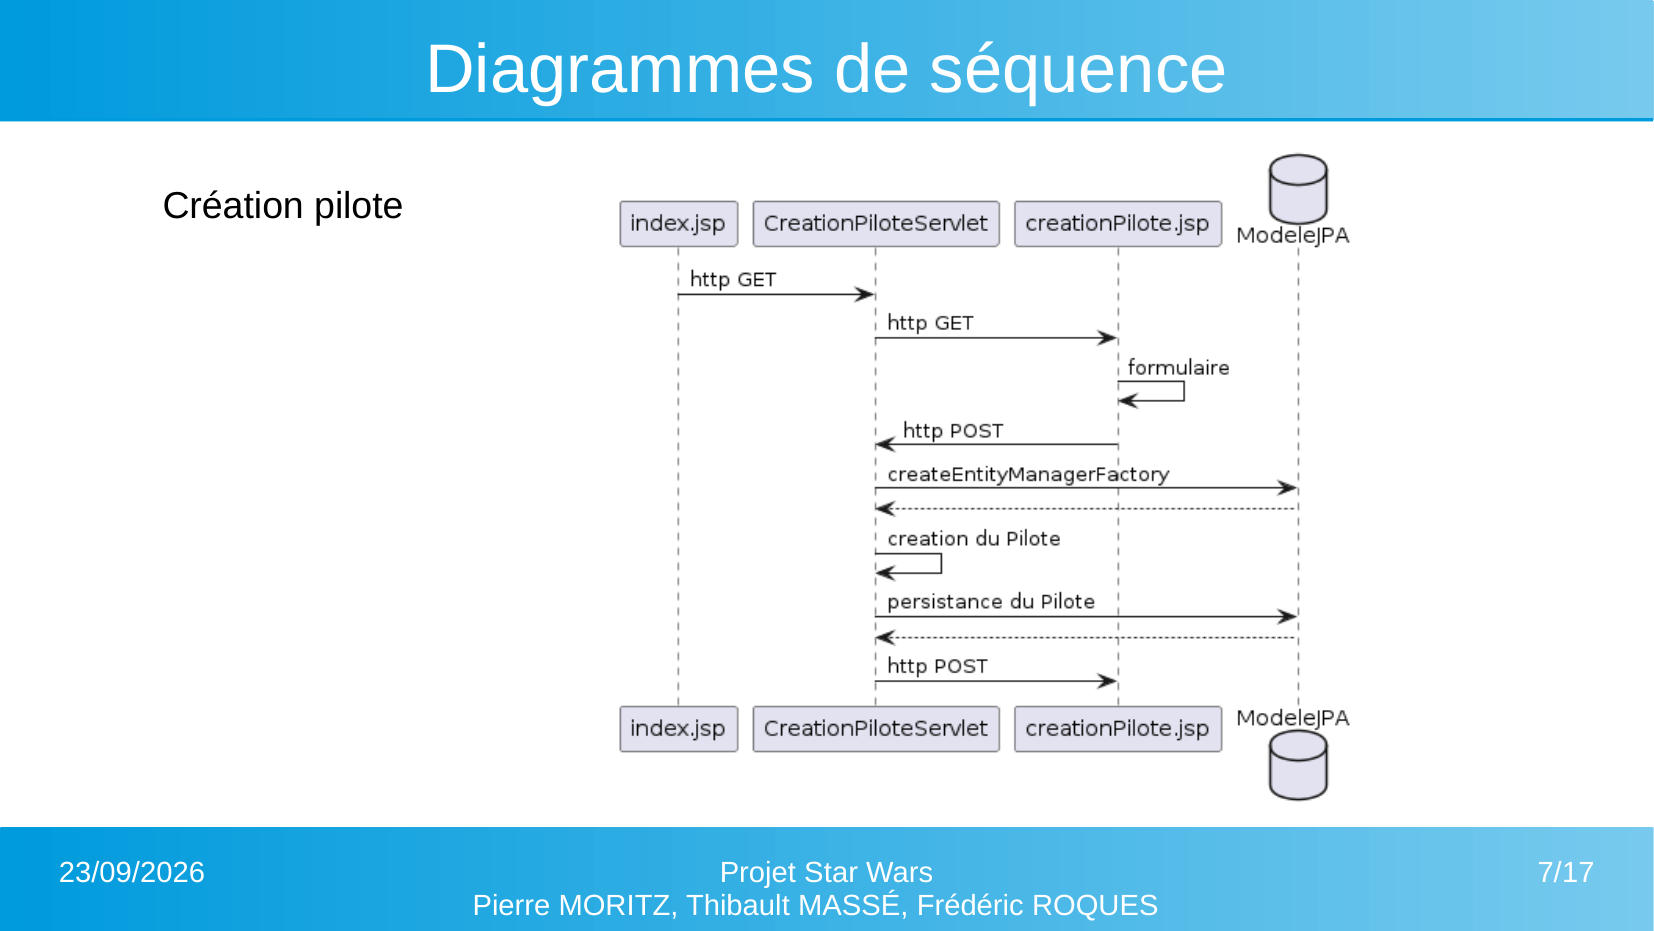

# Diagrammes de séquence
Création pilote
7